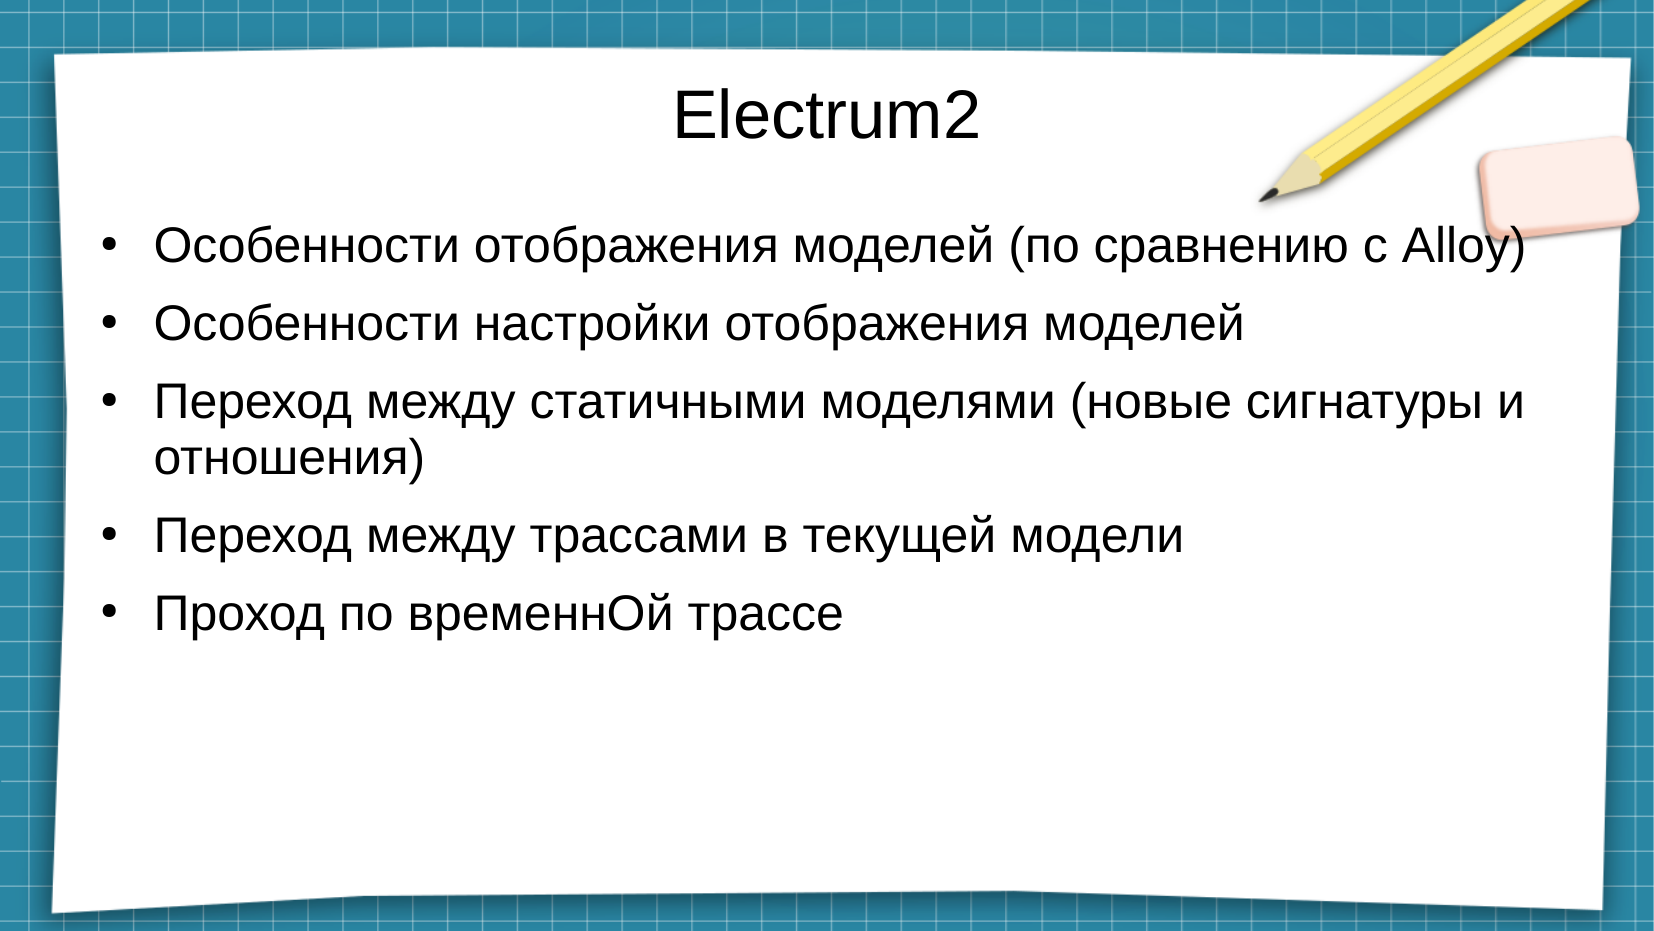

# Electrum2
Особенности отображения моделей (по сравнению с Alloy)
Особенности настройки отображения моделей
Переход между статичными моделями (новые сигнатуры и отношения)
Переход между трассами в текущей модели
Проход по временнОй трассе